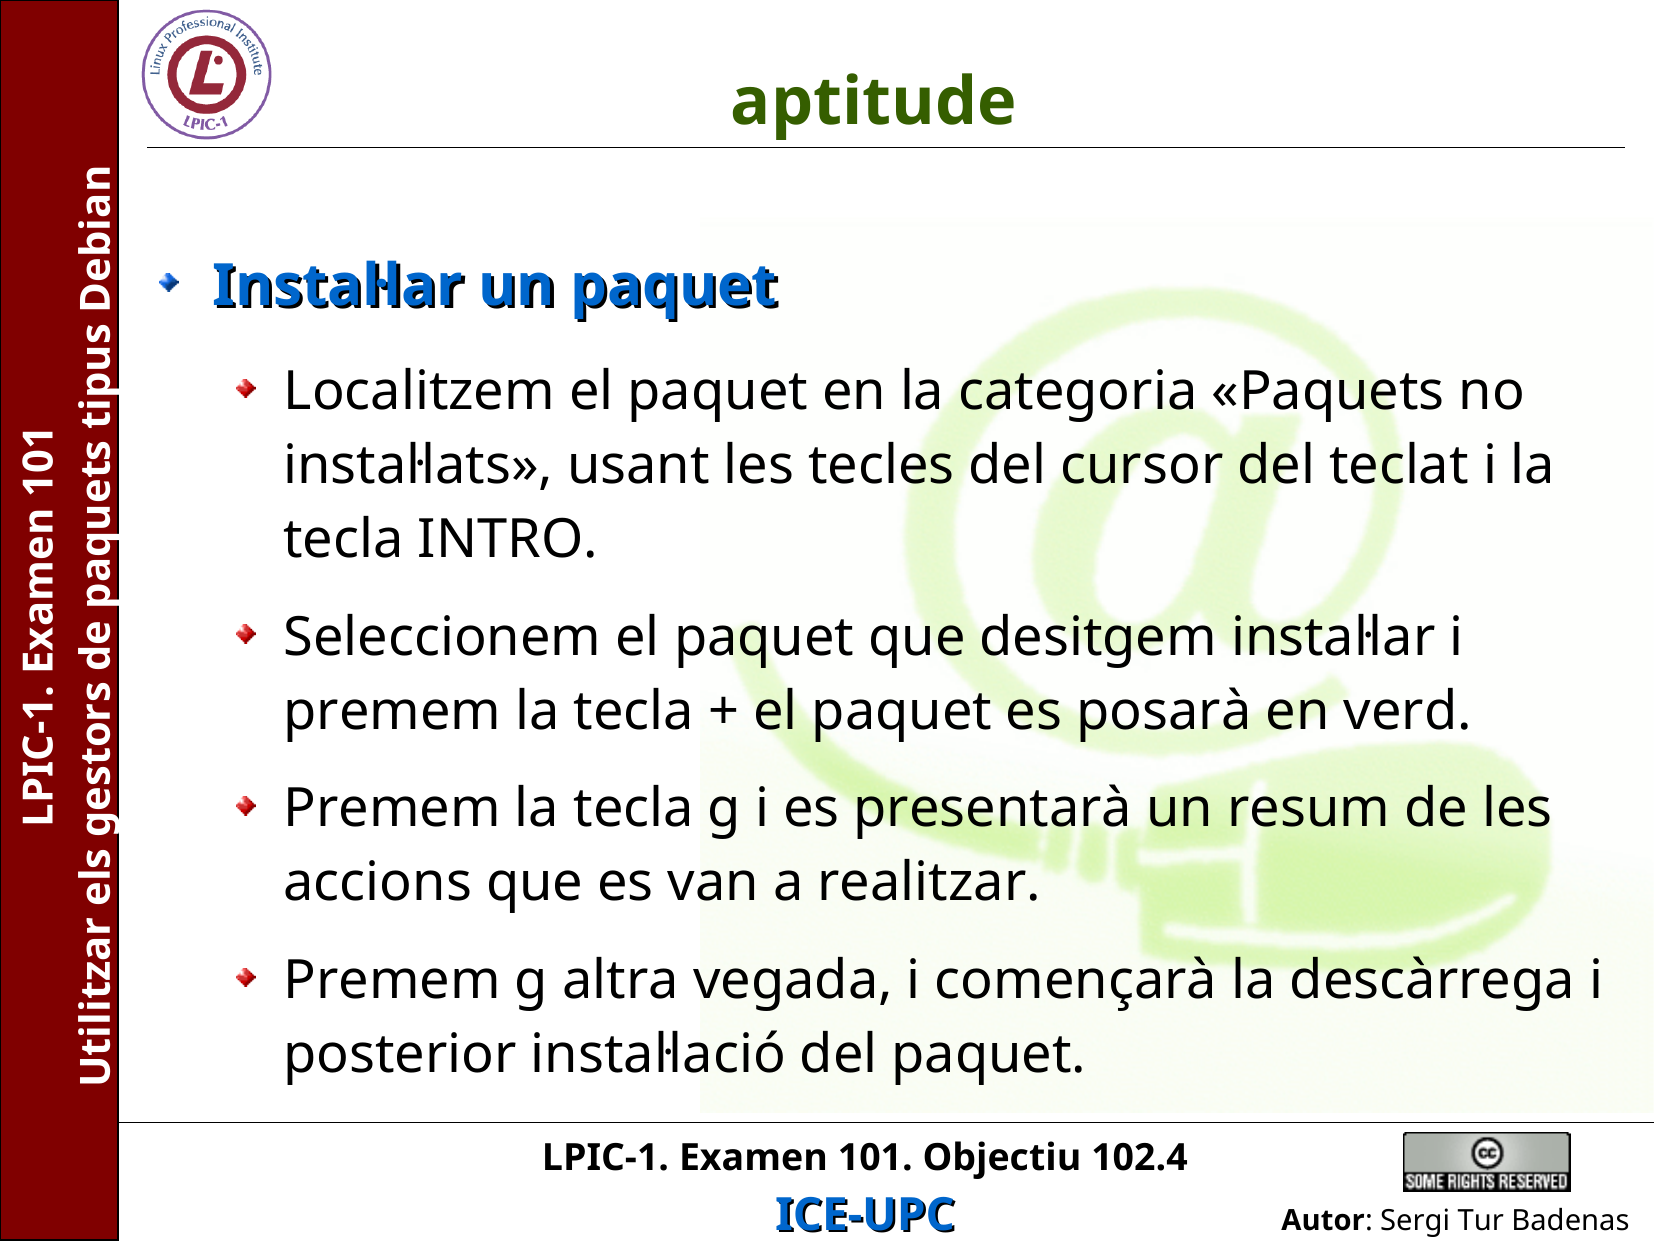

# aptitude
Instal·lar un paquet
Localitzem el paquet en la categoria «Paquets no instal·lats», usant les tecles del cursor del teclat i la tecla INTRO.
Seleccionem el paquet que desitgem instal·lar i premem la tecla + el paquet es posarà en verd.
Premem la tecla g i es presentarà un resum de les accions que es van a realitzar.
Premem g altra vegada, i començarà la descàrrega i posterior instal·lació del paquet.